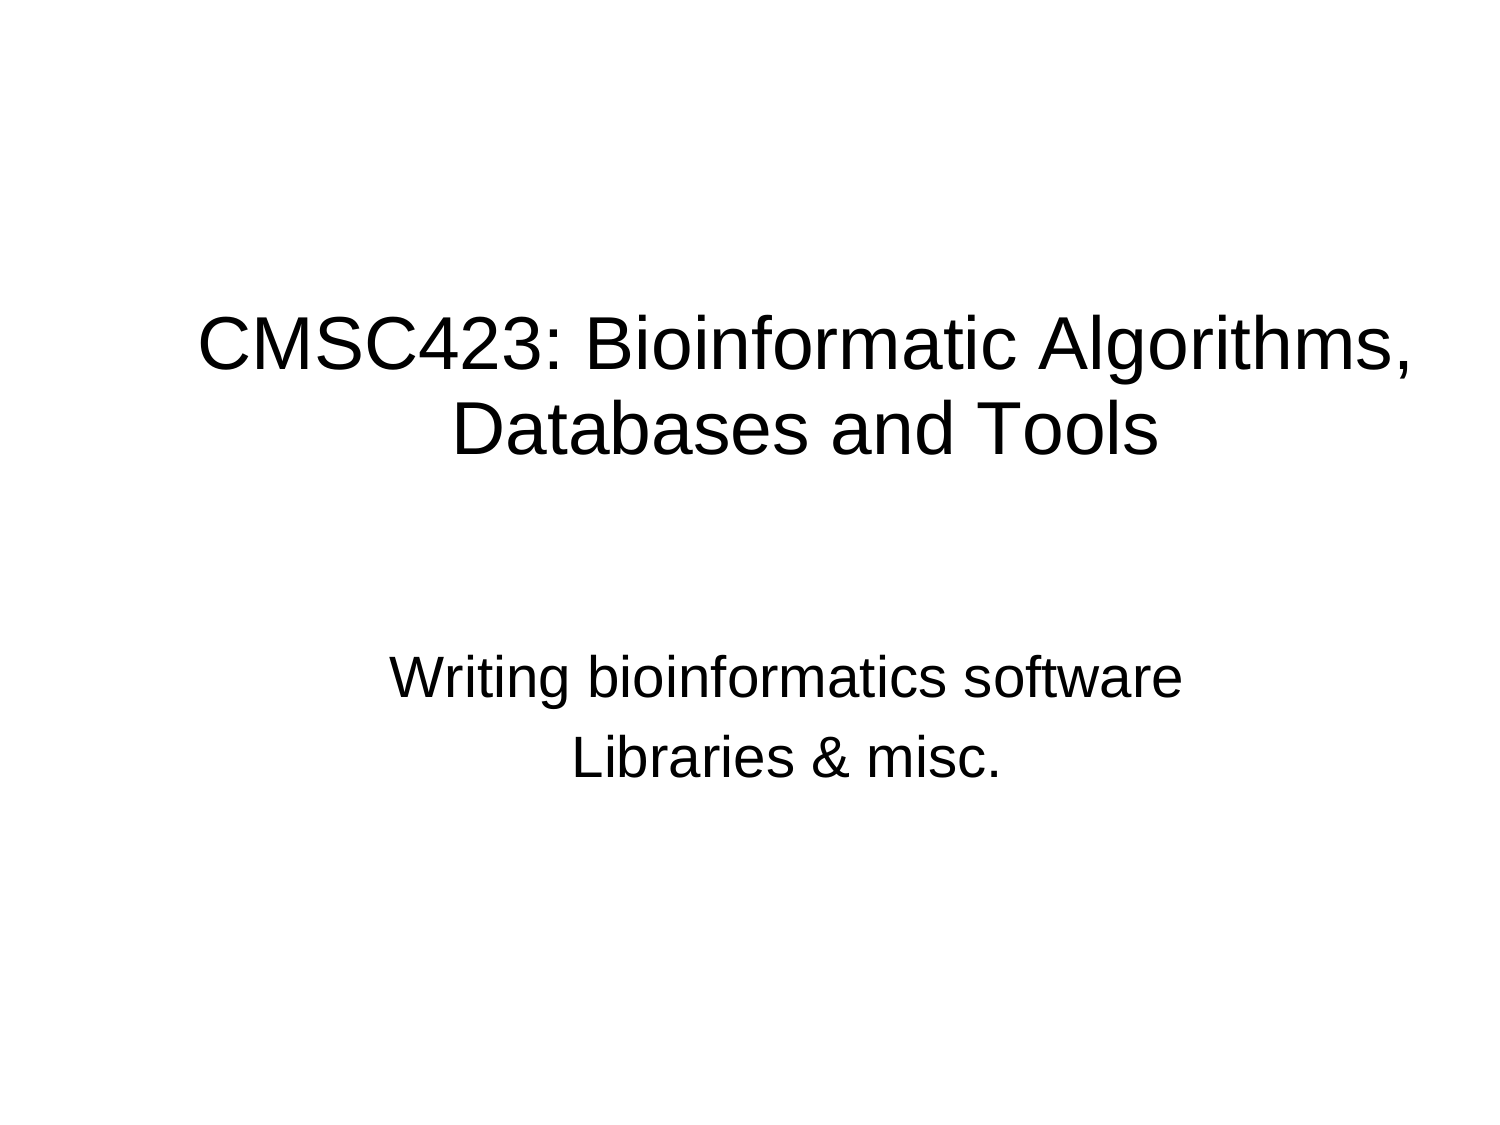

# CMSC423: Bioinformatic Algorithms, Databases and Tools
Writing bioinformatics software
Libraries & misc.